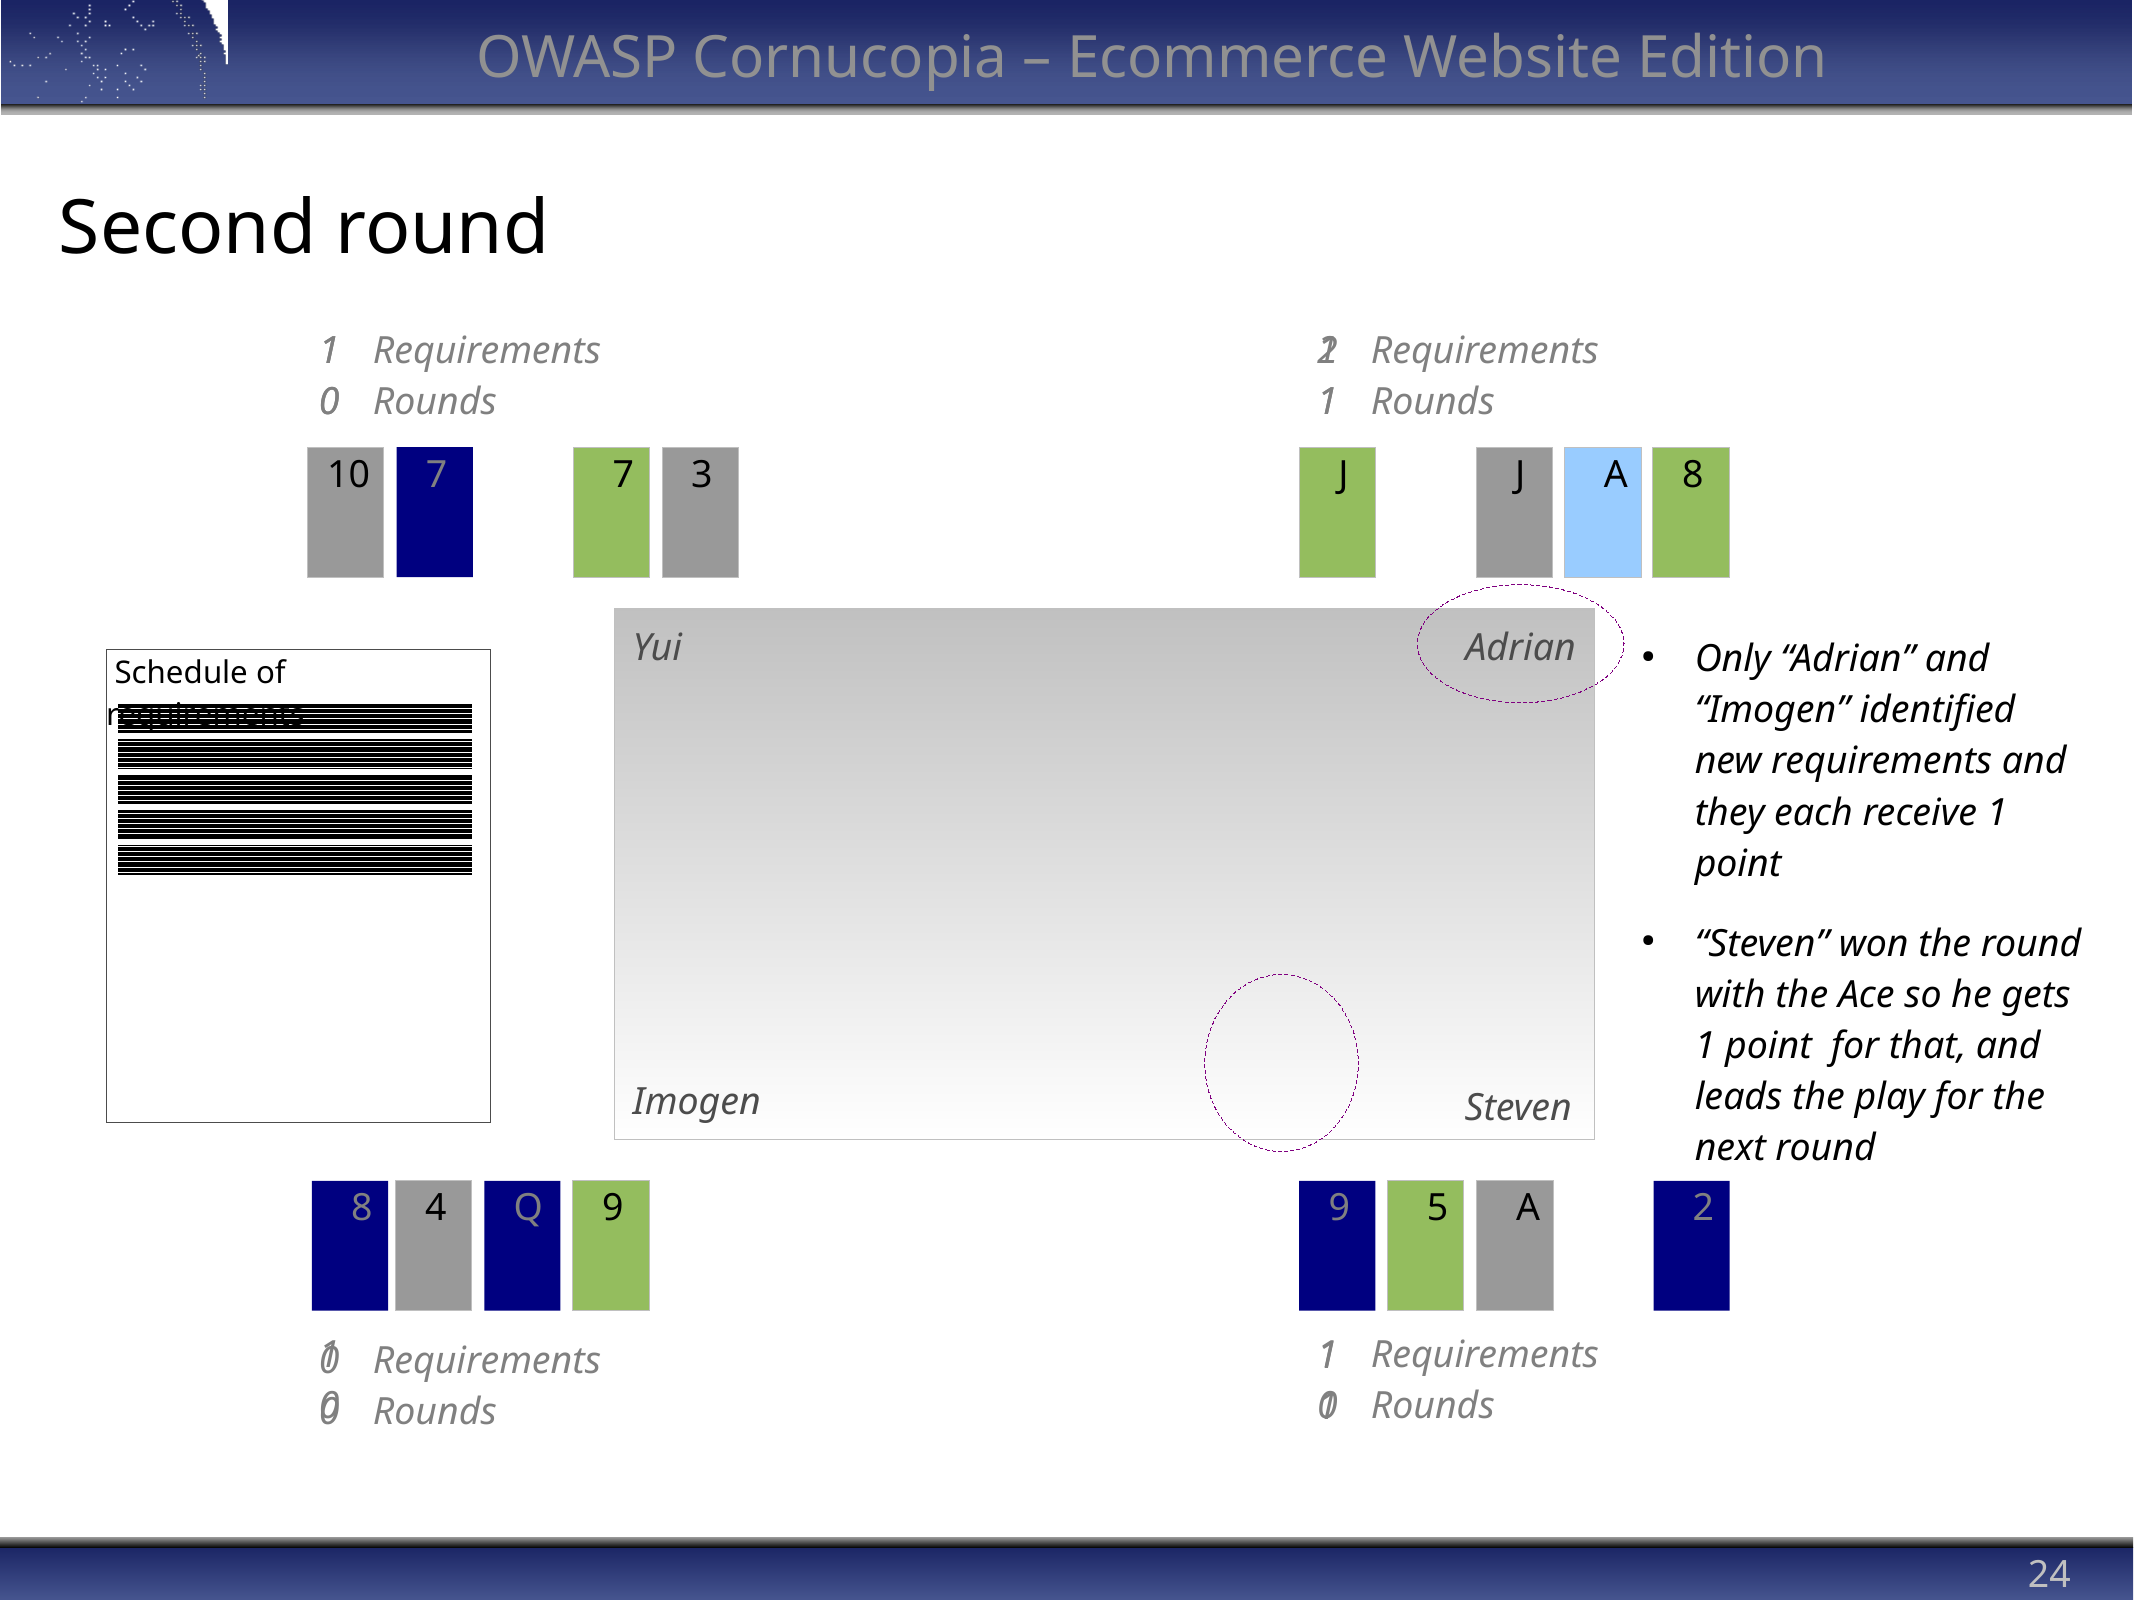

# Second round
1
0
2
1
Requirements
Rounds
Requirements
Rounds
1
0
1
1
 10
 7
 7
 3
 J
 J
 A
 8
Yui
Adrian
Only “Adrian” and “Imogen” identified new requirements and they each receive 1 point
“Steven” won the round with the Ace so he gets 1 point for that, and leads the play for the next round
 Schedule of requirements
Imogen
Steven
 8
 4
 Q
 9
 9
 5
 A
 2
1
0
Requirements
Rounds
1
0
1
1
Requirements
Rounds
0
0